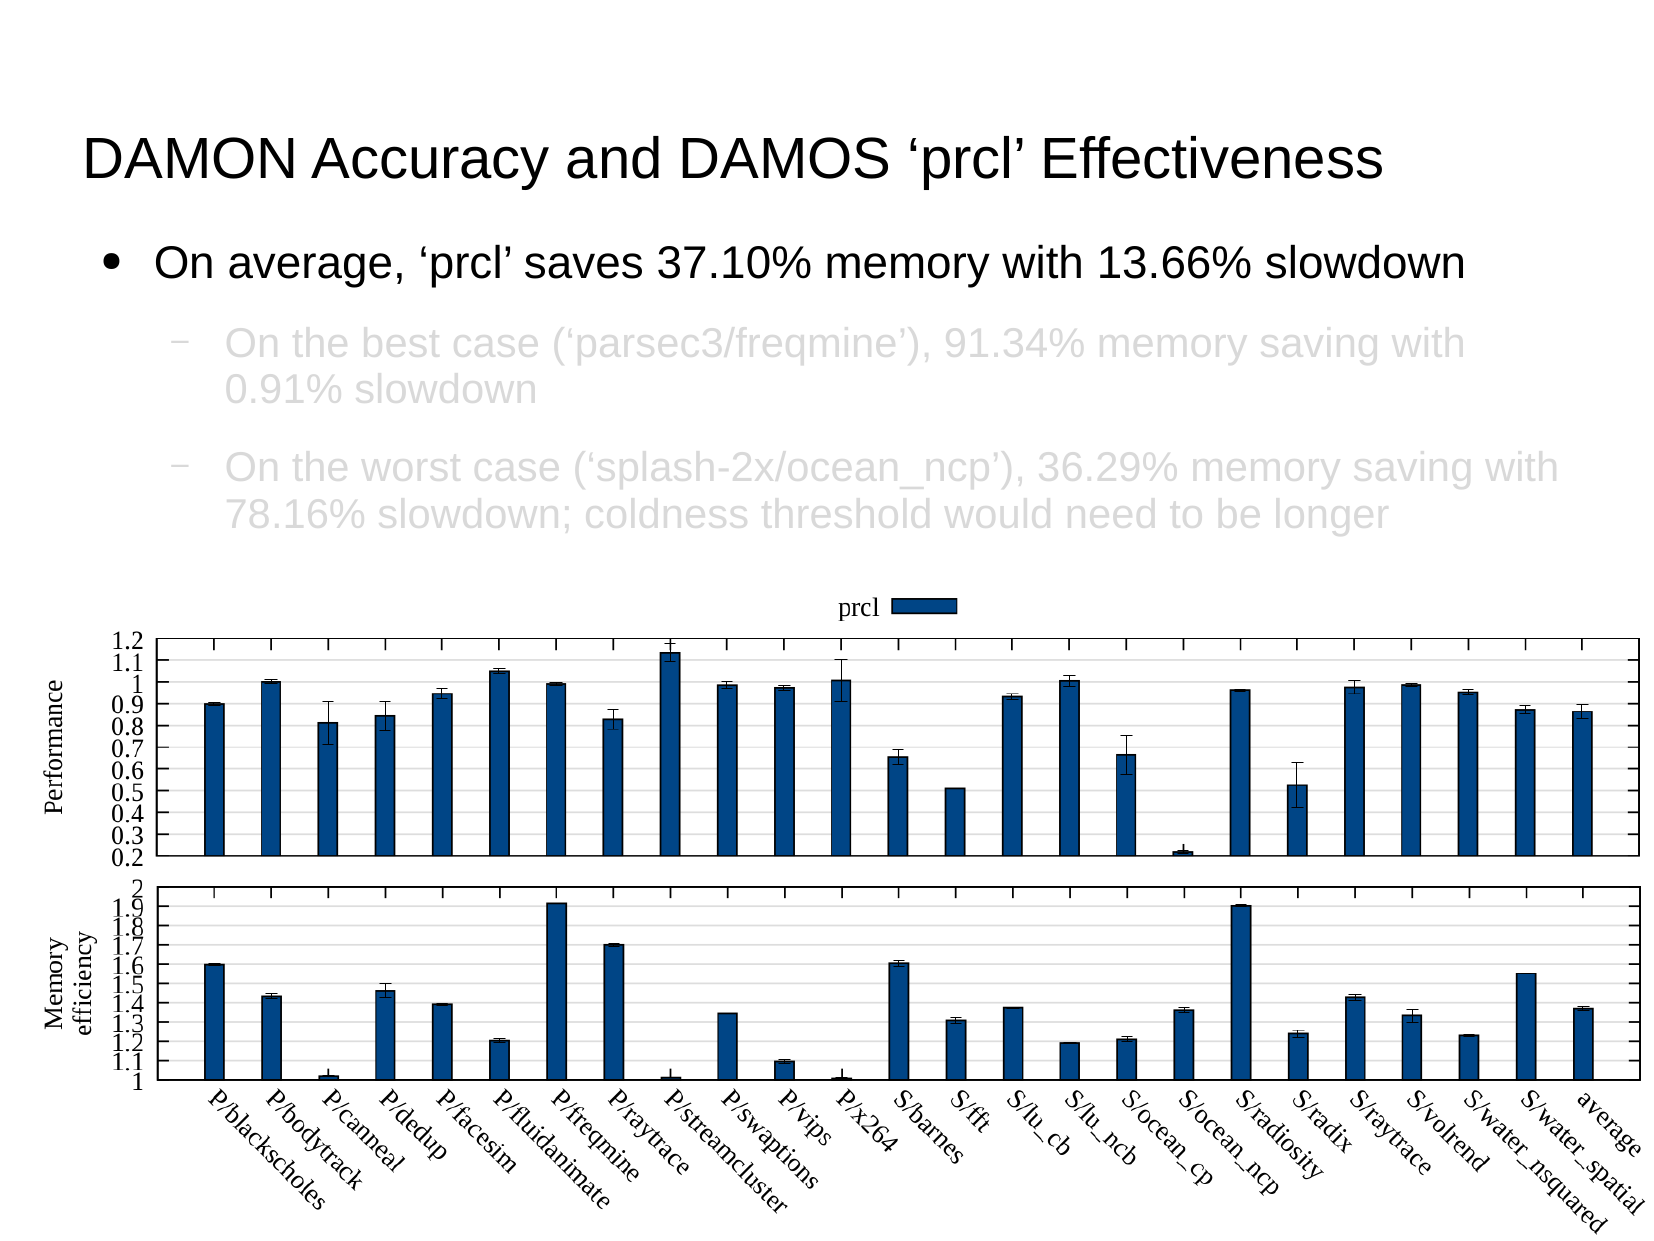

# DAMON Accuracy and DAMOS ‘prcl’ Effectiveness
On average, ‘prcl’ saves 37.10% memory with 13.66% slowdown
On the best case (‘parsec3/freqmine’), 91.34% memory saving with 0.91% slowdown
On the worst case (‘splash-2x/ocean_ncp’), 36.29% memory saving with 78.16% slowdown; coldness threshold would need to be longer